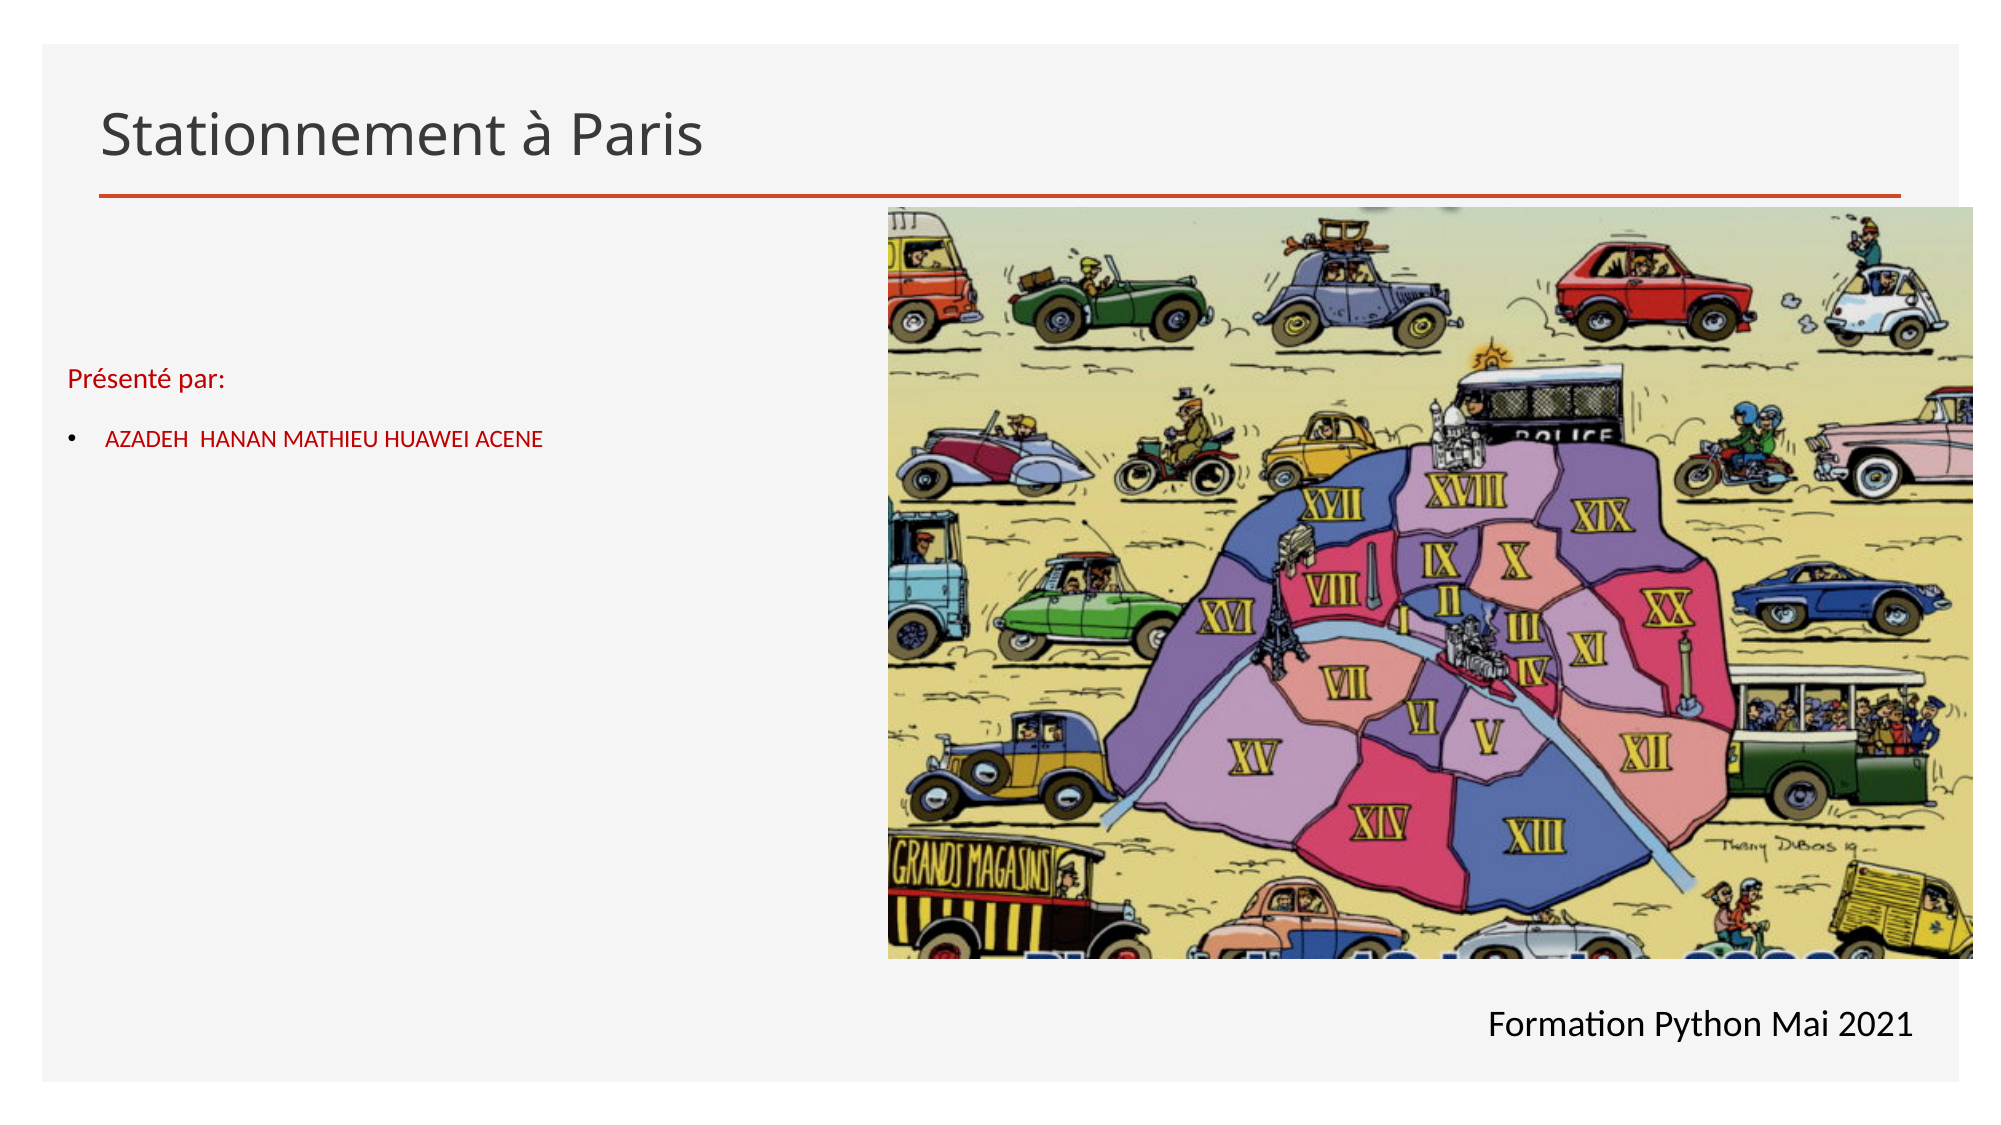

# Stationnement à Paris
Présenté par:
AZADEH HANAN MATHIEU HUAWEI ACENE
Formation Python Mai 2021